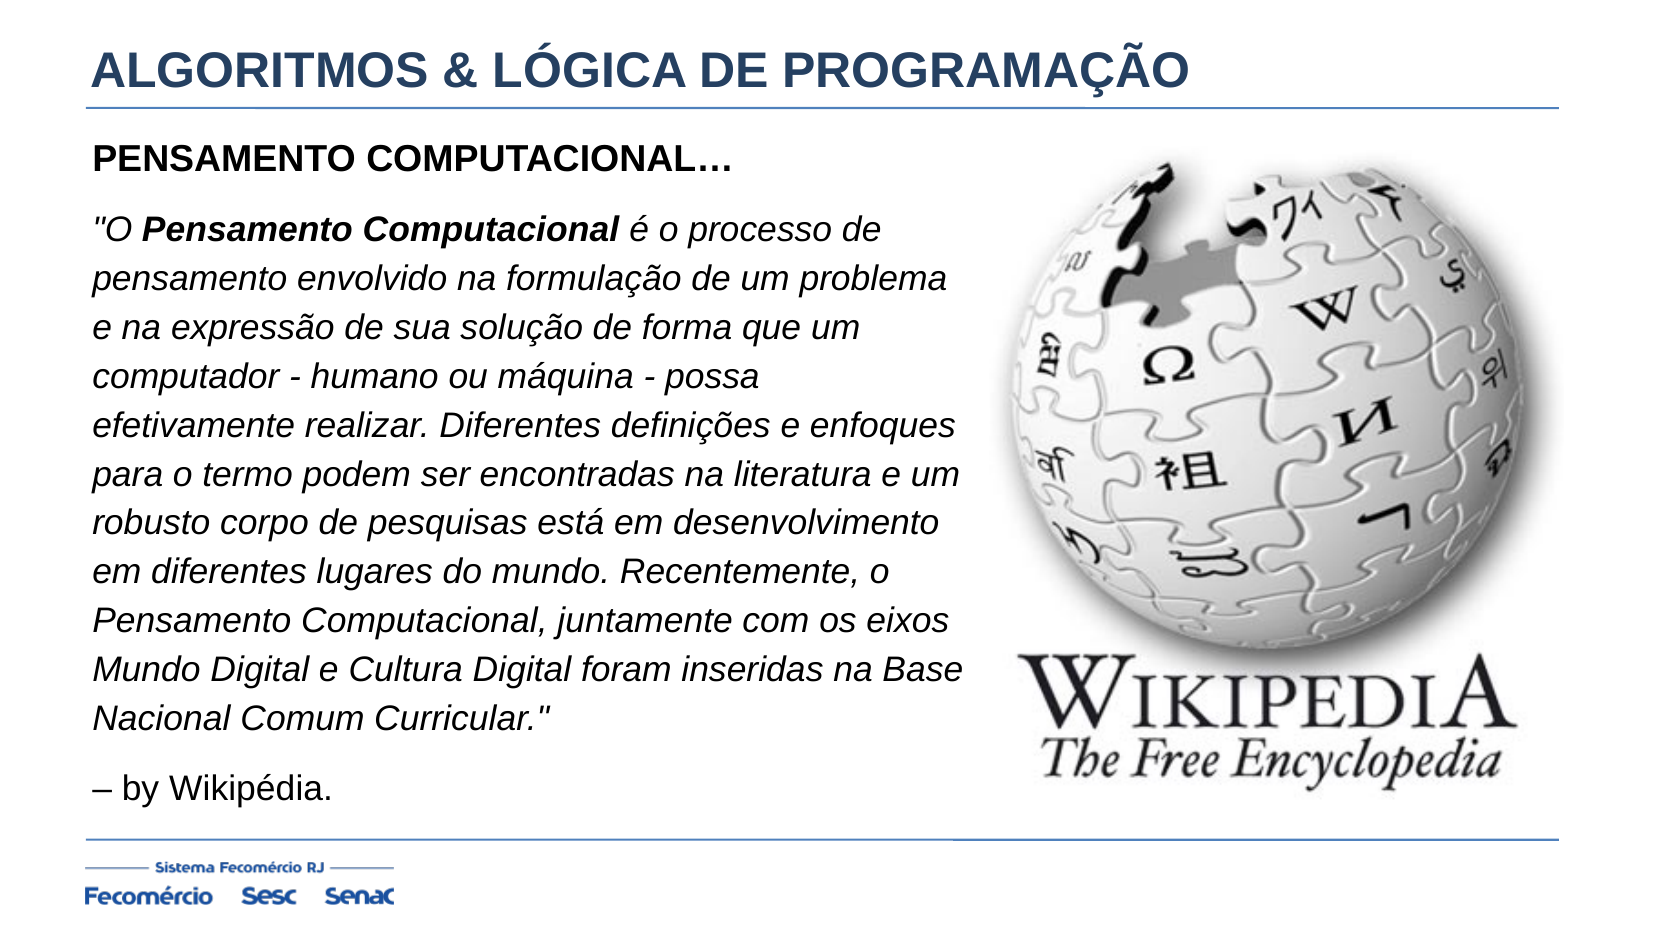

ALGORITMOS & LÓGICA DE PROGRAMAÇÃO
PENSAMENTO COMPUTACIONAL…
"O Pensamento Computacional é o processo de pensamento envolvido na formulação de um problema e na expressão de sua solução de forma que um computador - humano ou máquina - possa efetivamente realizar. Diferentes definições e enfoques para o termo podem ser encontradas na literatura e um robusto corpo de pesquisas está em desenvolvimento em diferentes lugares do mundo. Recentemente, o Pensamento Computacional, juntamente com os eixos Mundo Digital e Cultura Digital foram inseridas na Base Nacional Comum Curricular."
– by Wikipédia.